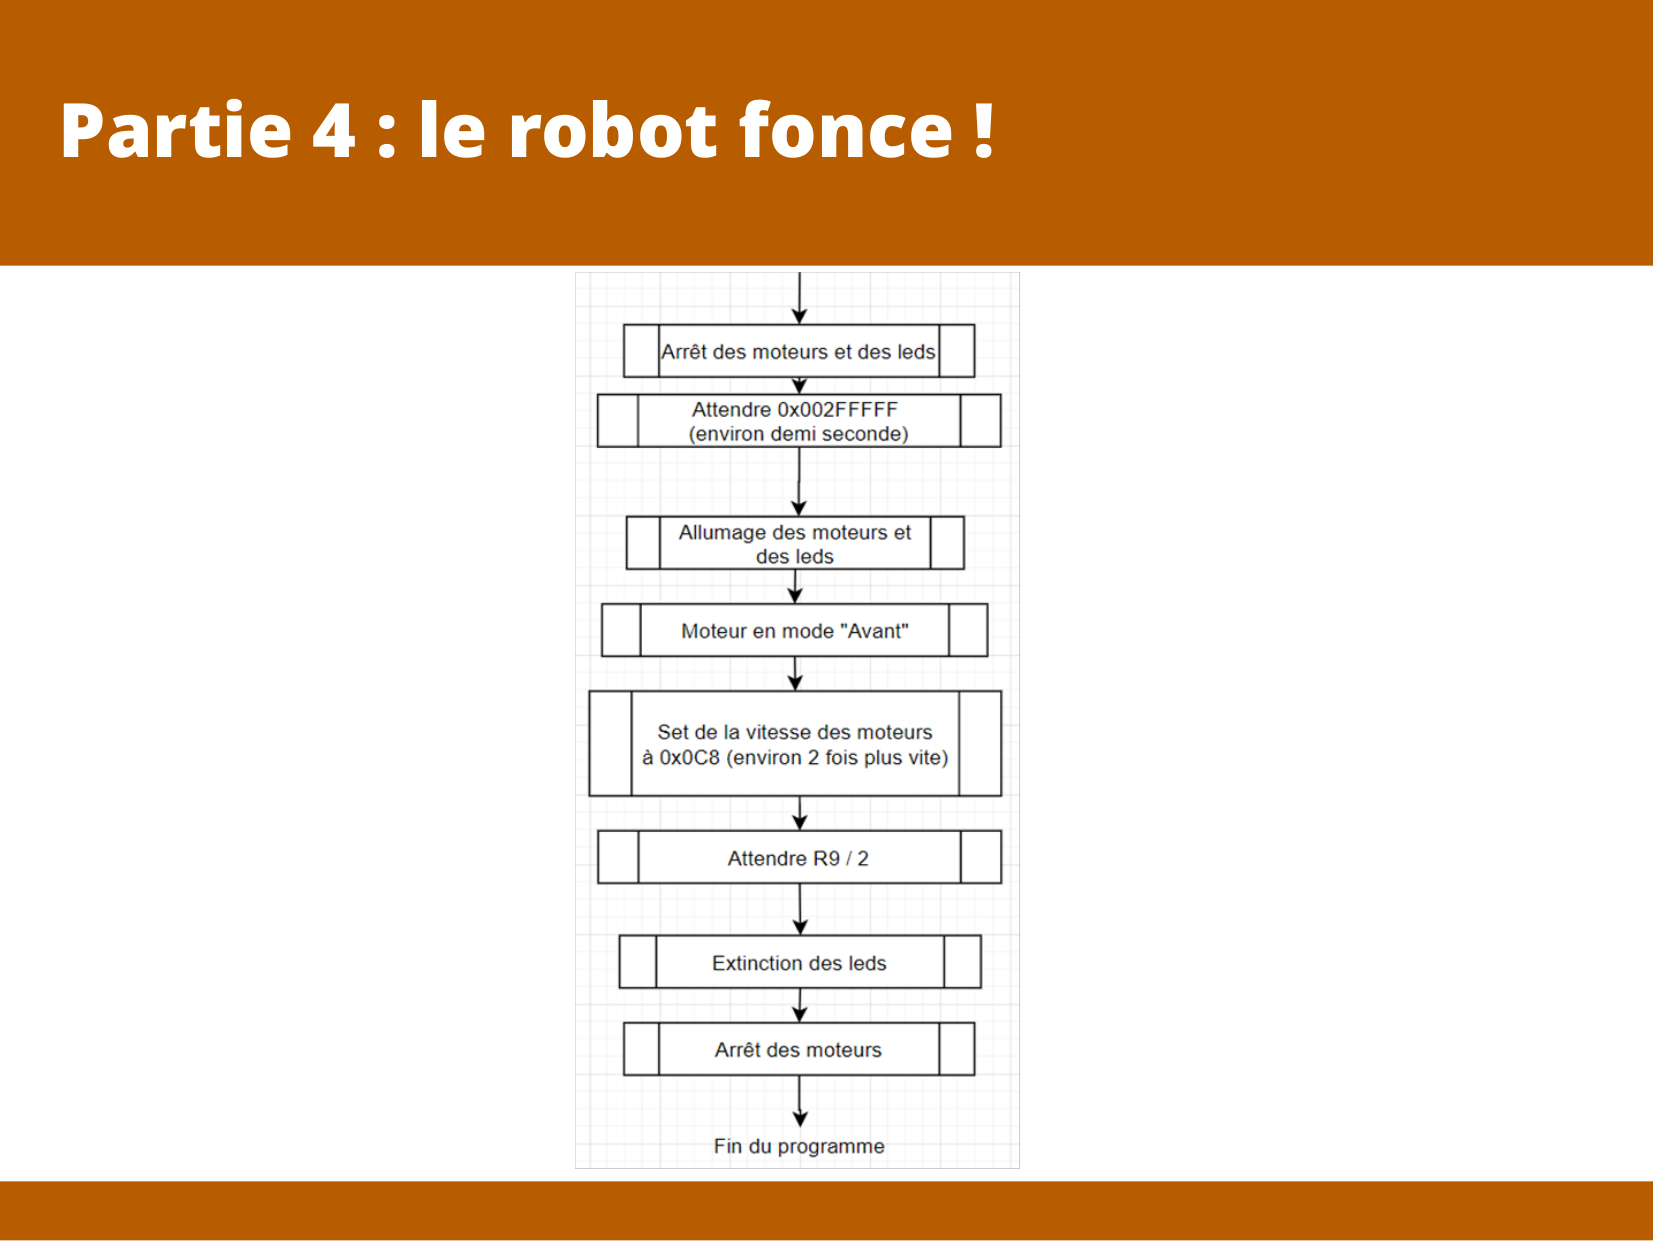

# Partie 4 : le robot fonce !